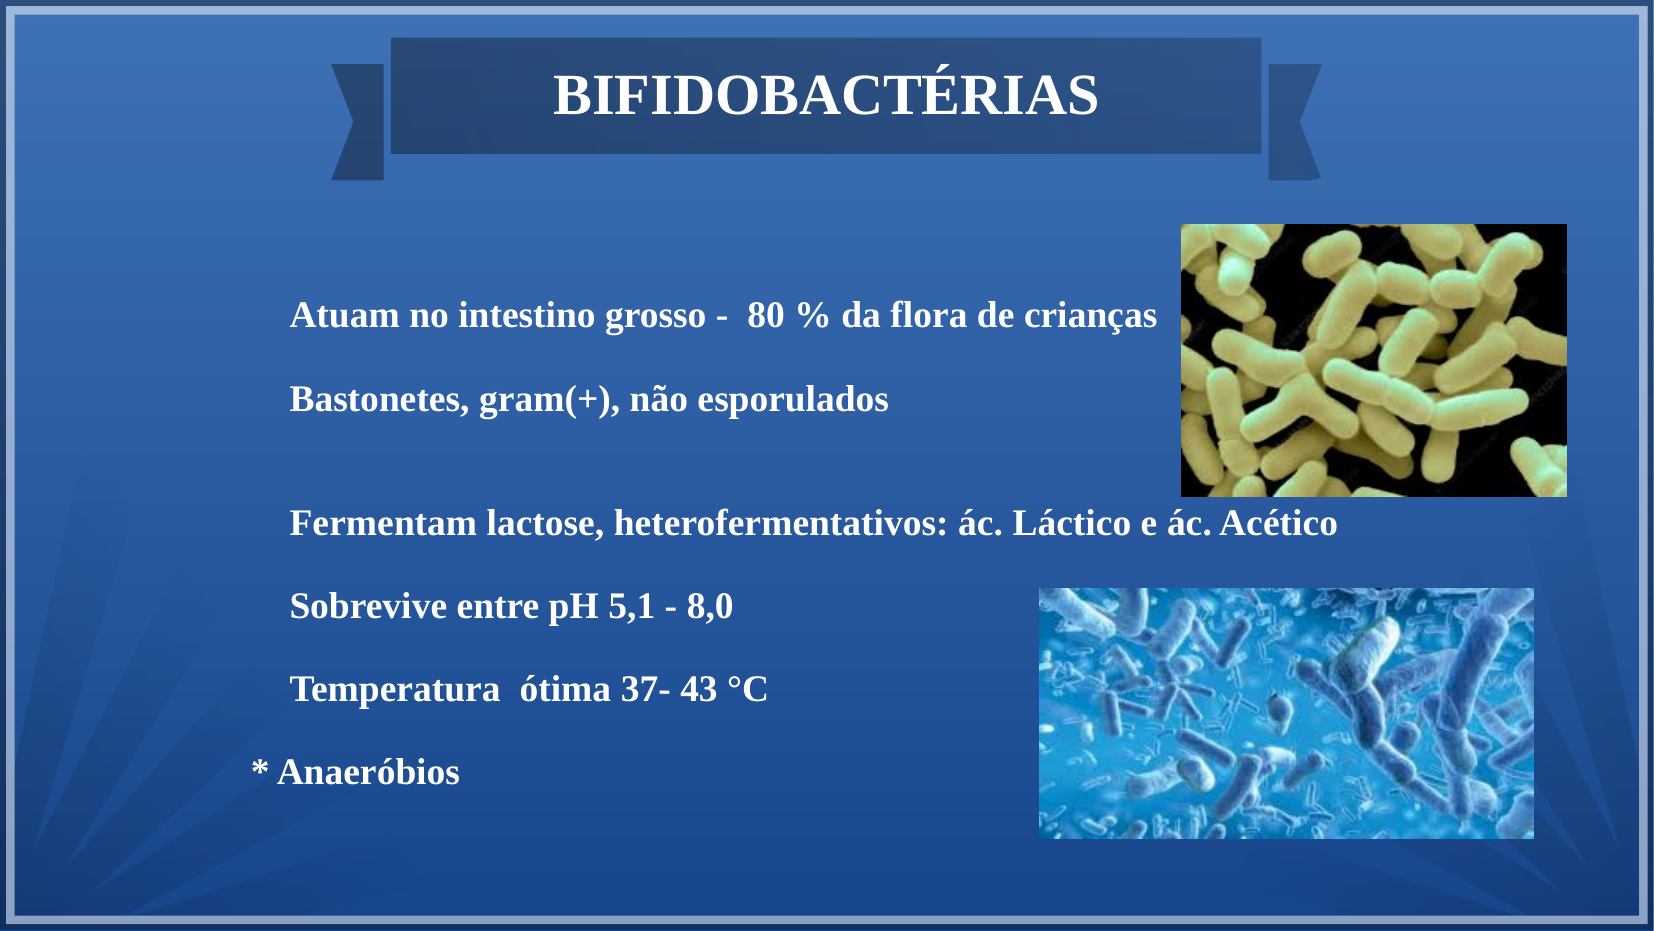

# BIFIDOBACTÉRIAS
 Atuam no intestino grosso - 80 % da flora de crianças
 Bastonetes, gram(+), não esporulados
 Fermentam lactose, heterofermentativos: ác. Láctico e ác. Acético
 Sobrevive entre pH 5,1 - 8,0
 Temperatura ótima 37- 43 °C
* Anaeróbios